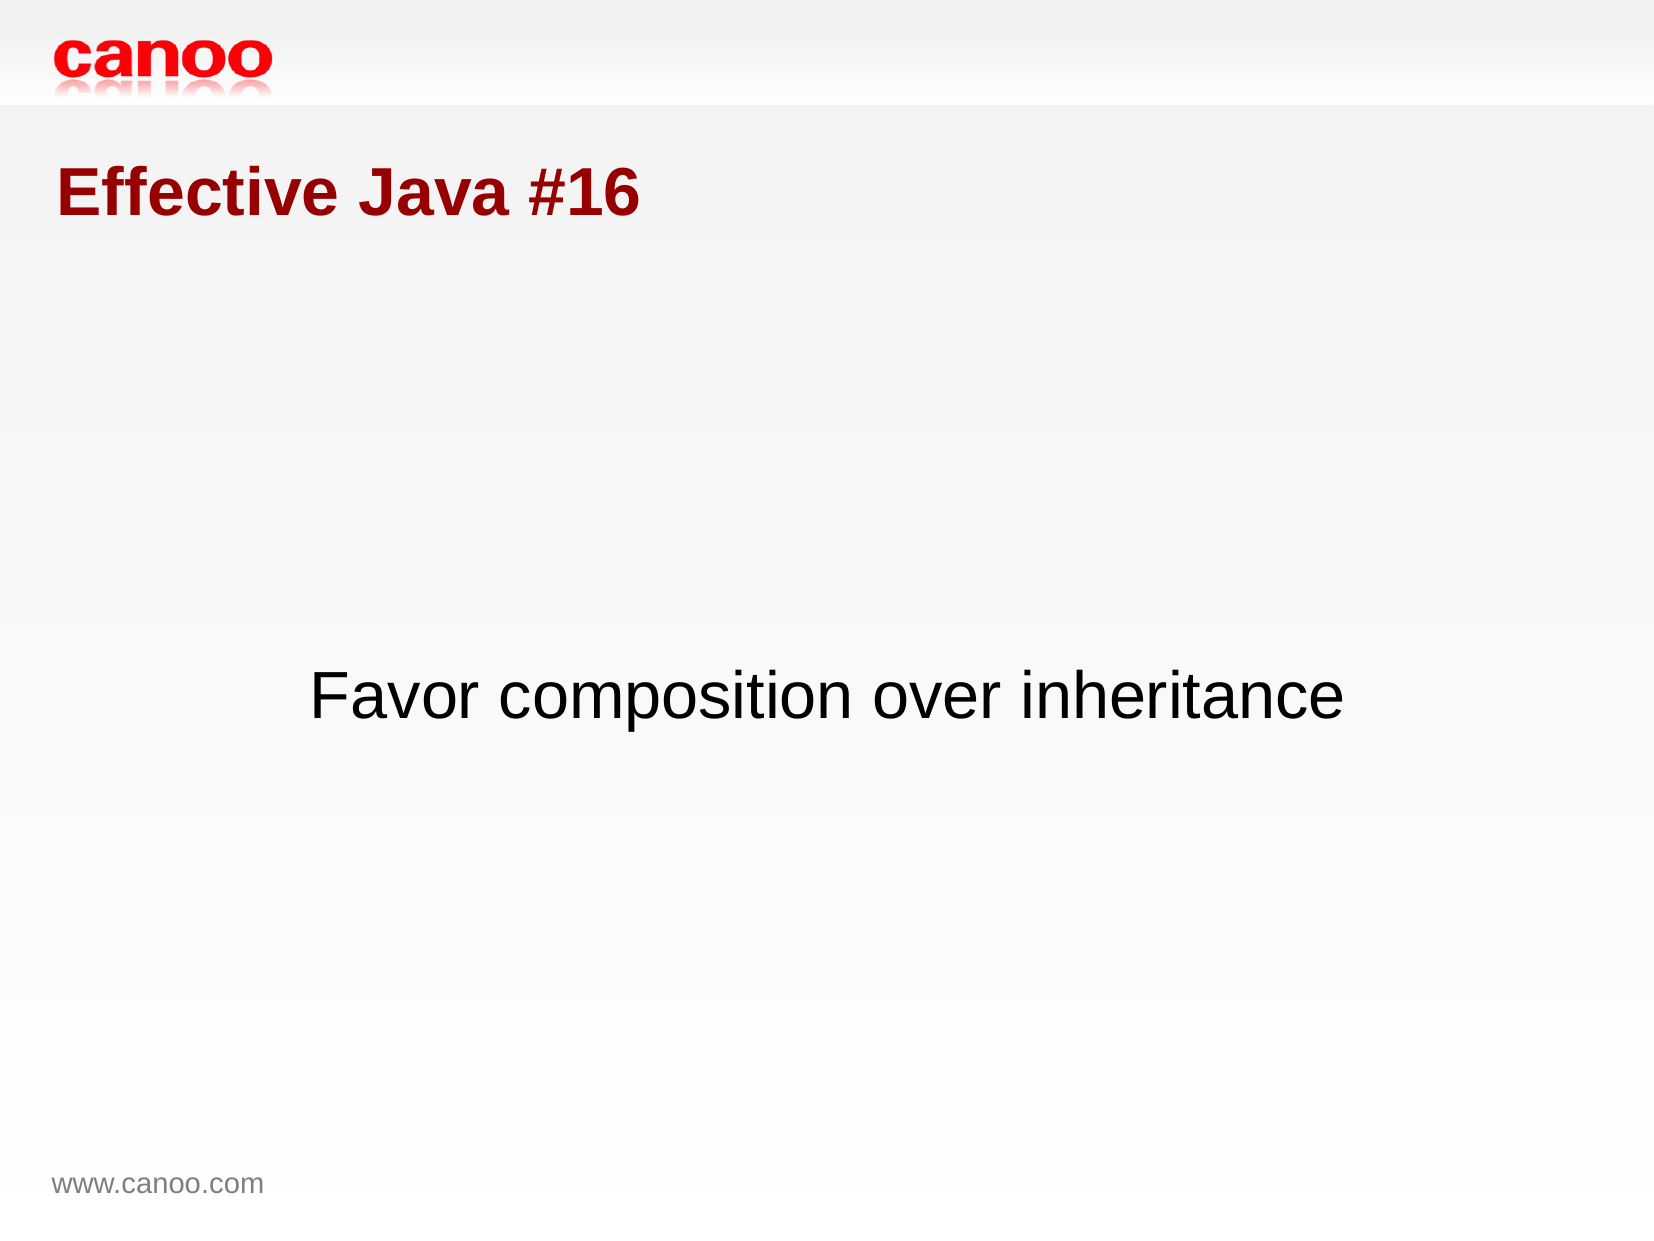

# Effective Java #16
Favor composition over inheritance